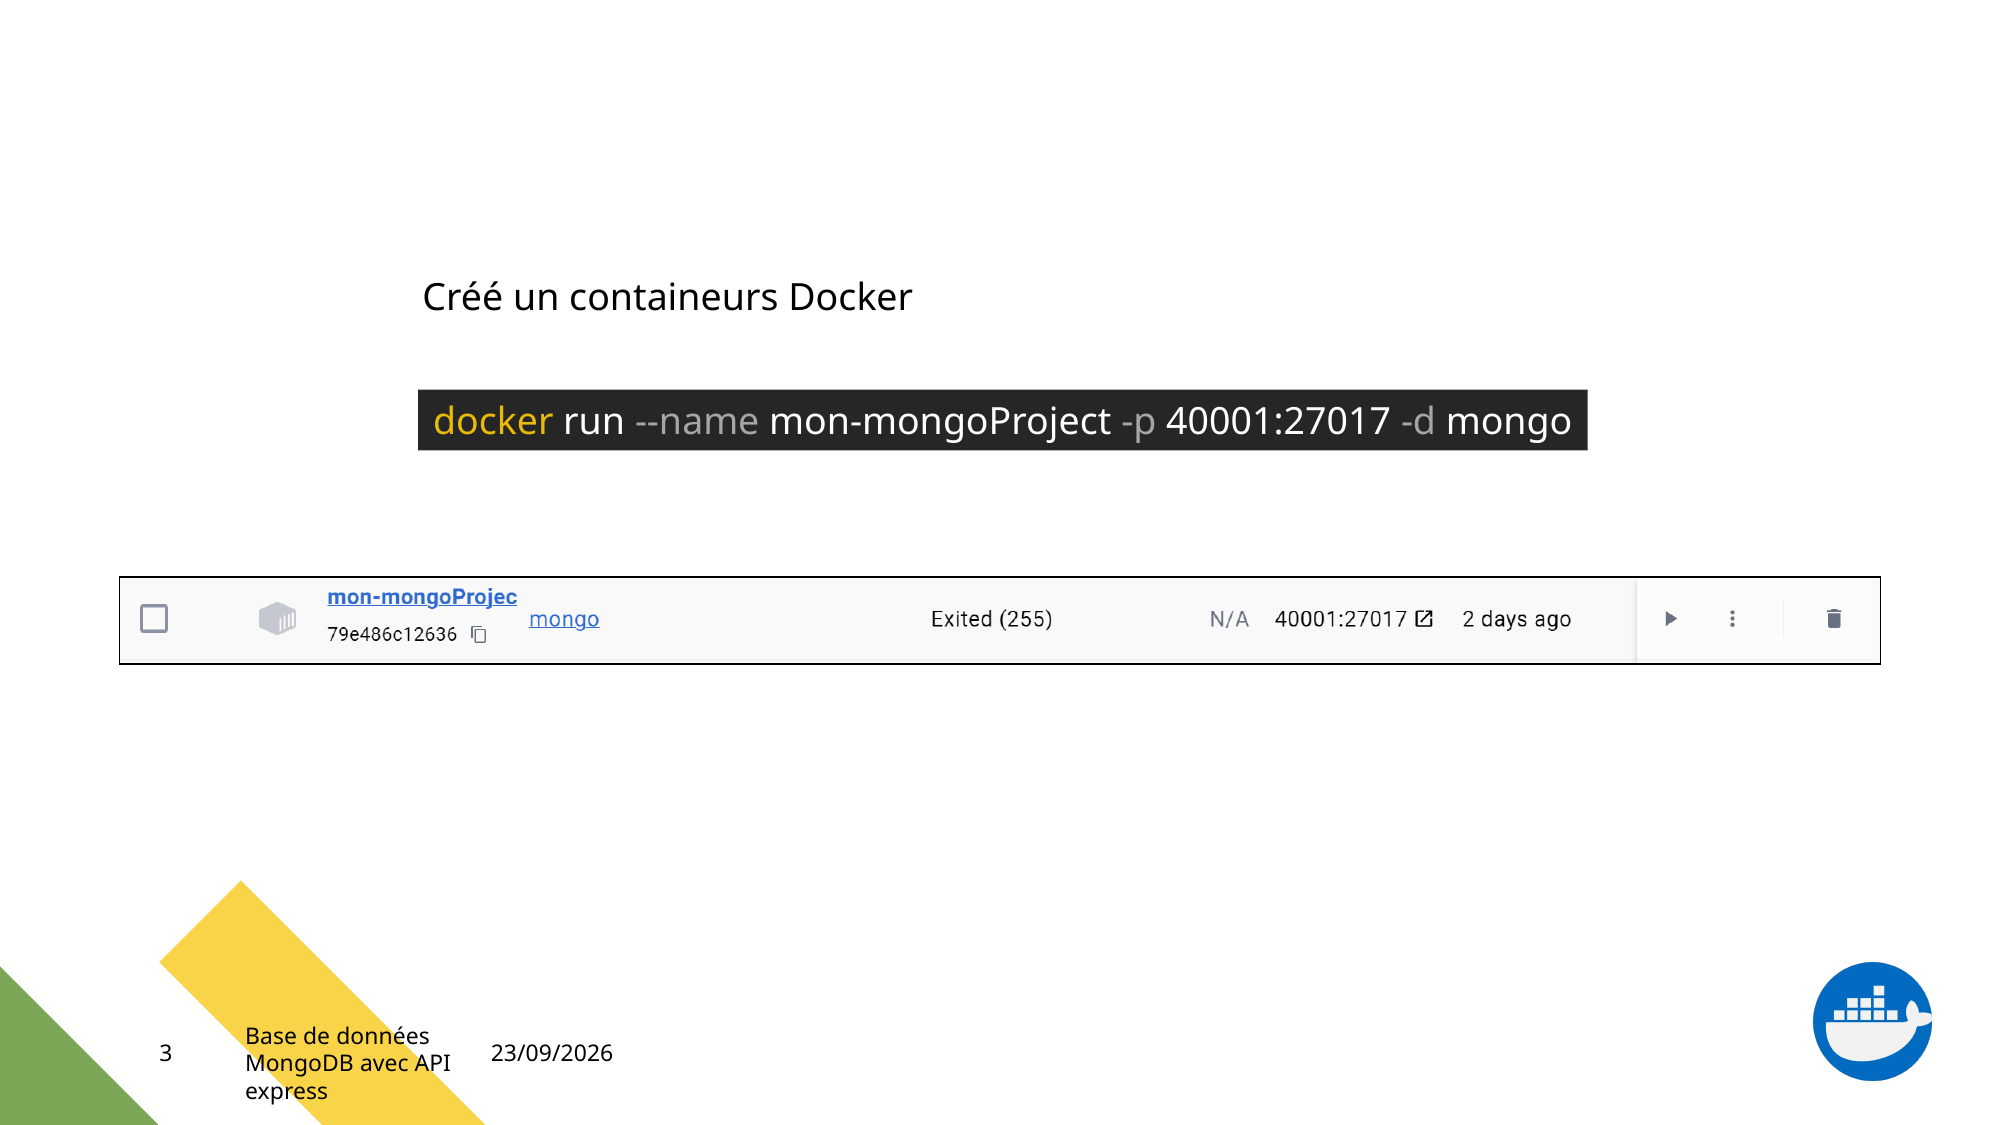

# Introduction
Créé un containeurs Docker
docker run --name mon-mongoProject -p 40001:27017 -d mongo
Base de données MongoDB avec API express